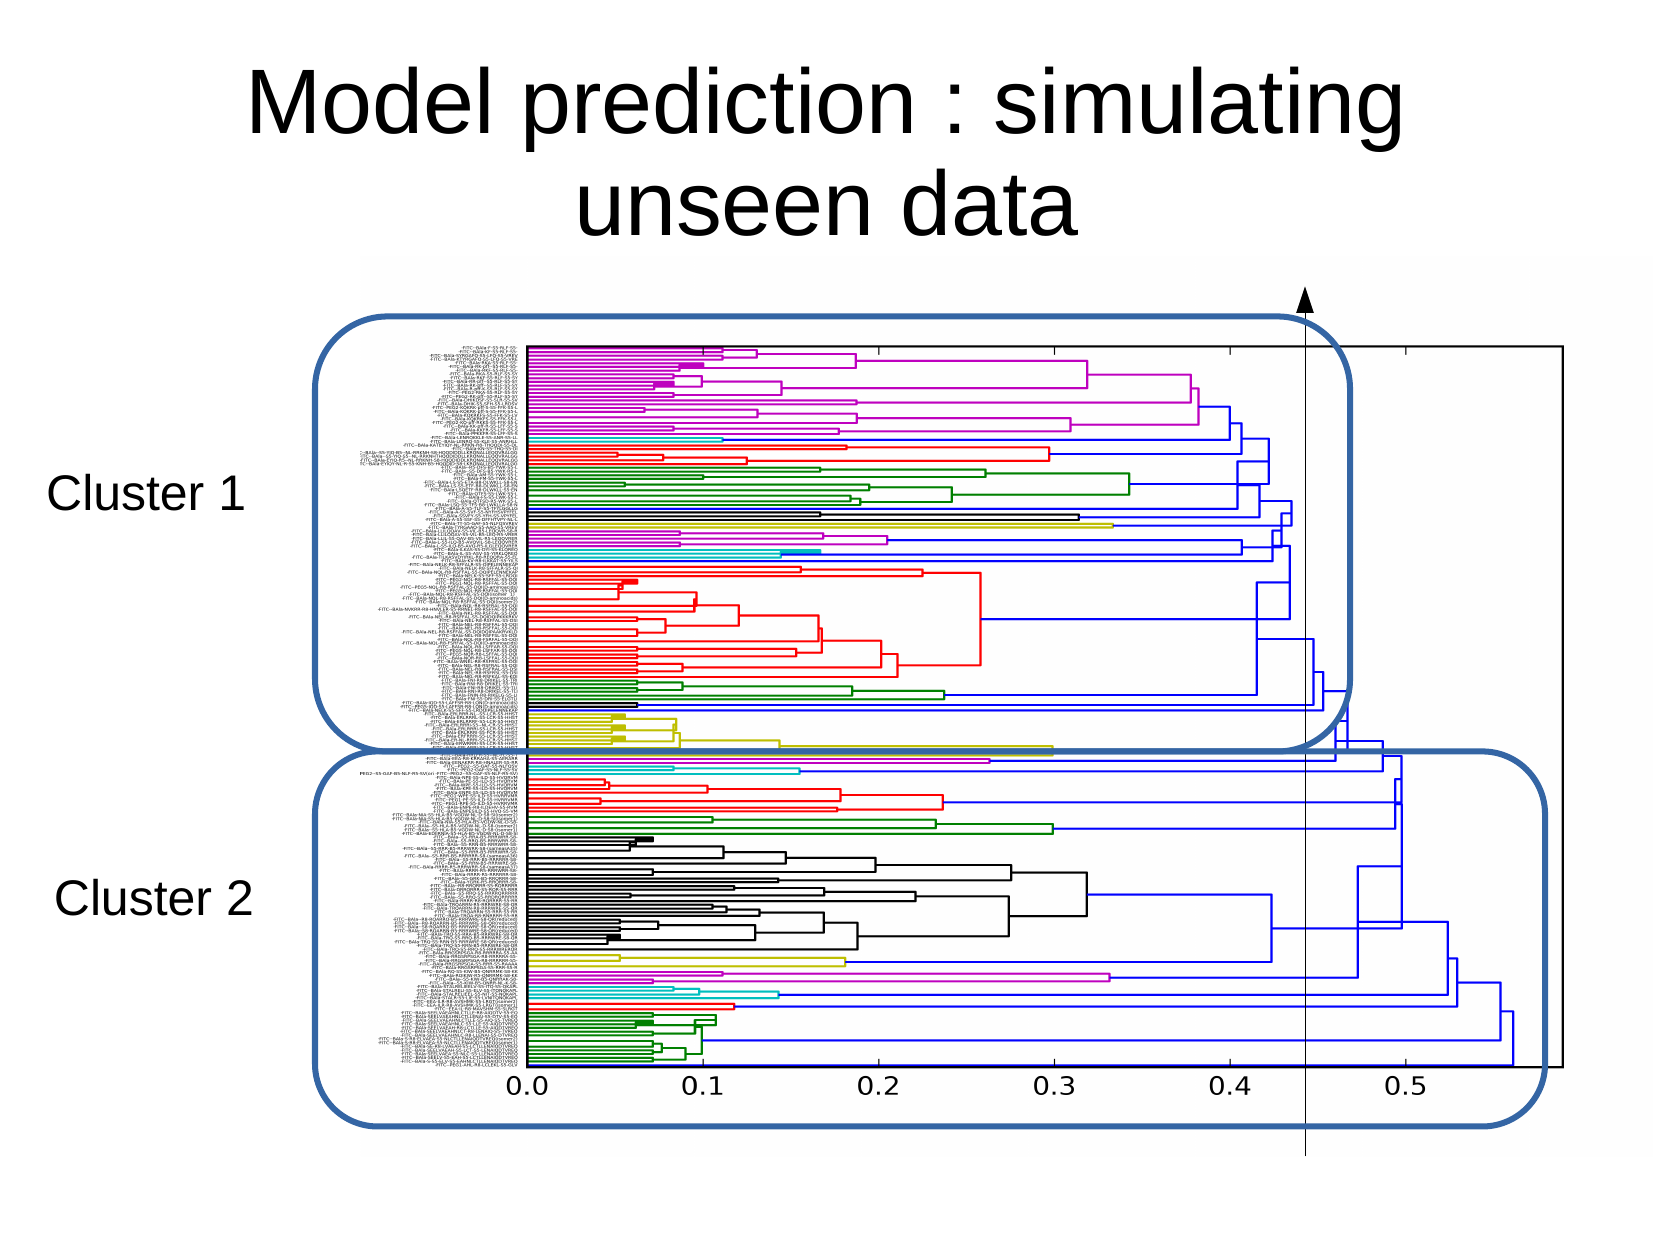

# Model prediction : simulating unseen data
Cluster 1
Cluster 2